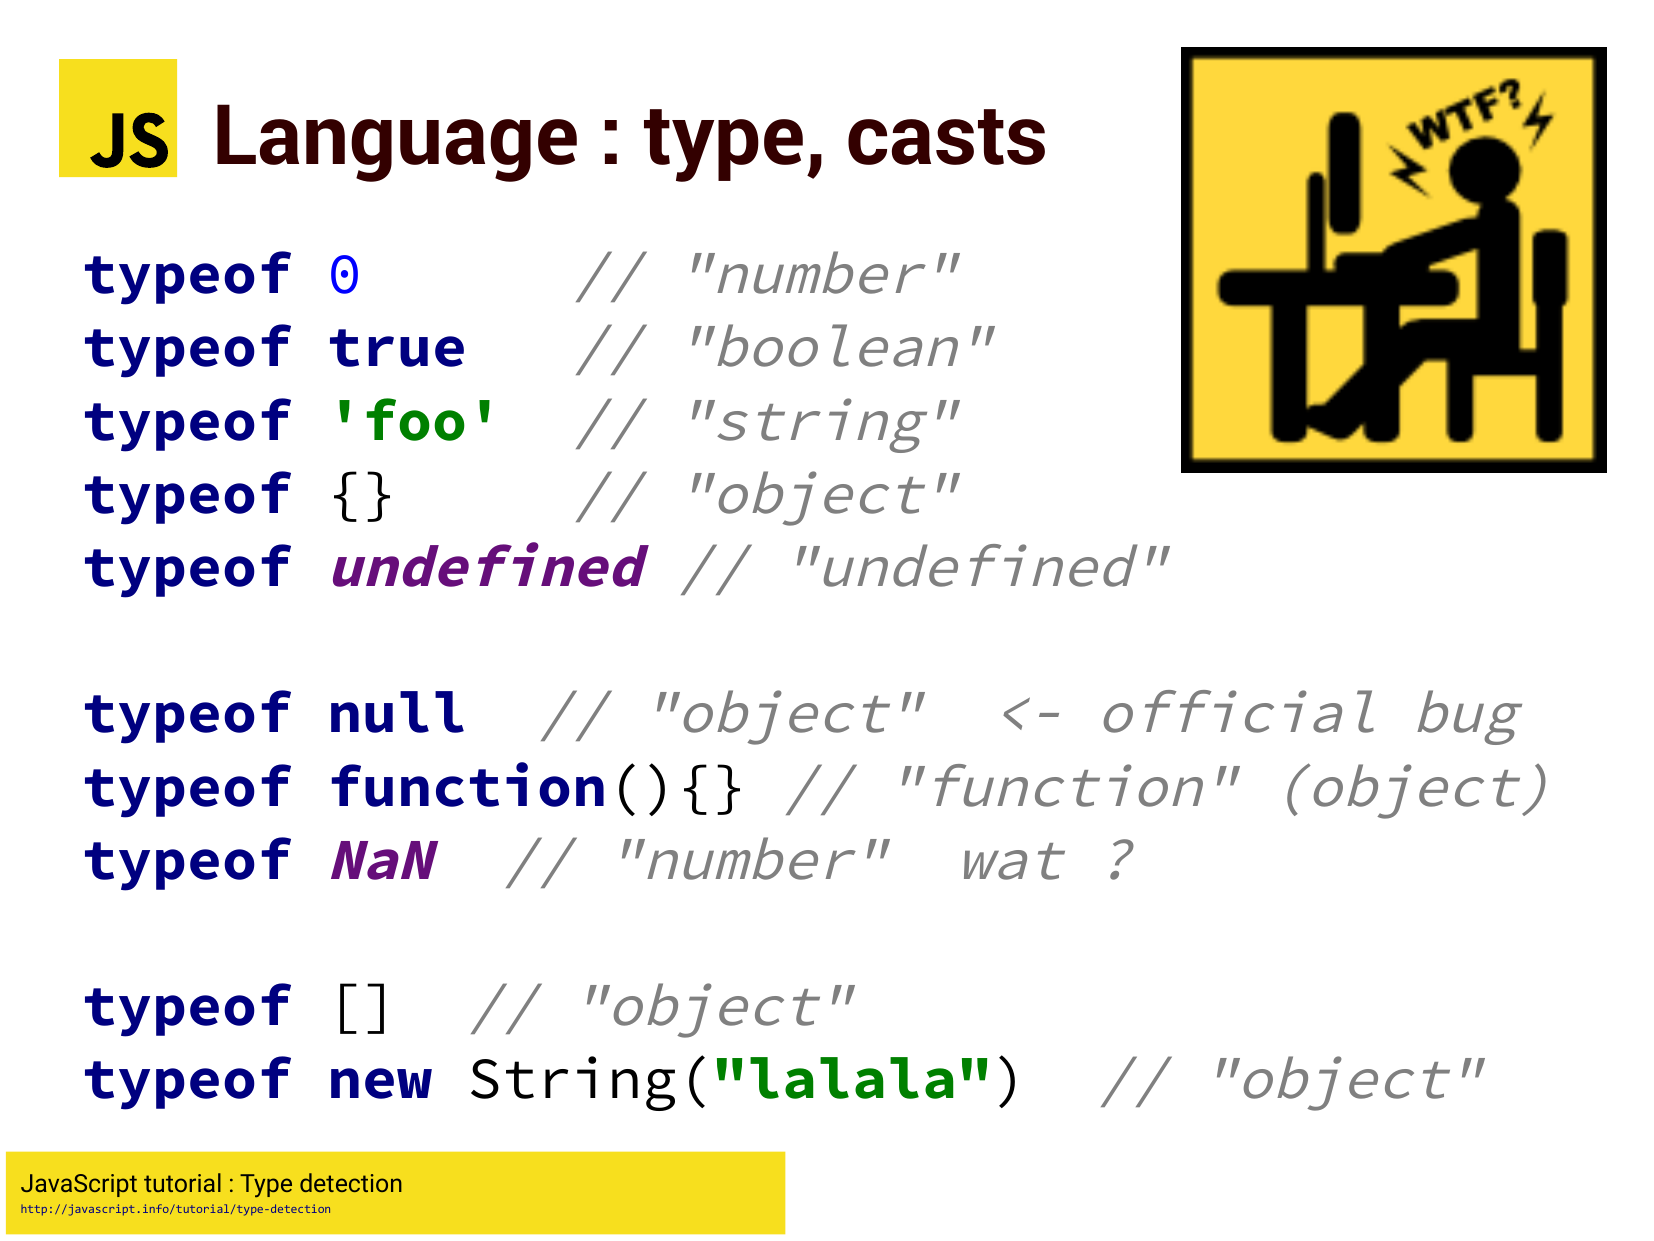

# Language : type, casts
typeof 0 // "number"
typeof true // "boolean"
typeof 'foo' // "string"
typeof {} // "object"
typeof undefined // "undefined"
typeof null // "object" <- official bug
typeof function(){} // "function" (object)
typeof NaN // "number" wat ?
typeof [] // "object"
typeof new String("lalala") // "object"
JavaScript tutorial : Type detection
http://javascript.info/tutorial/type-detection